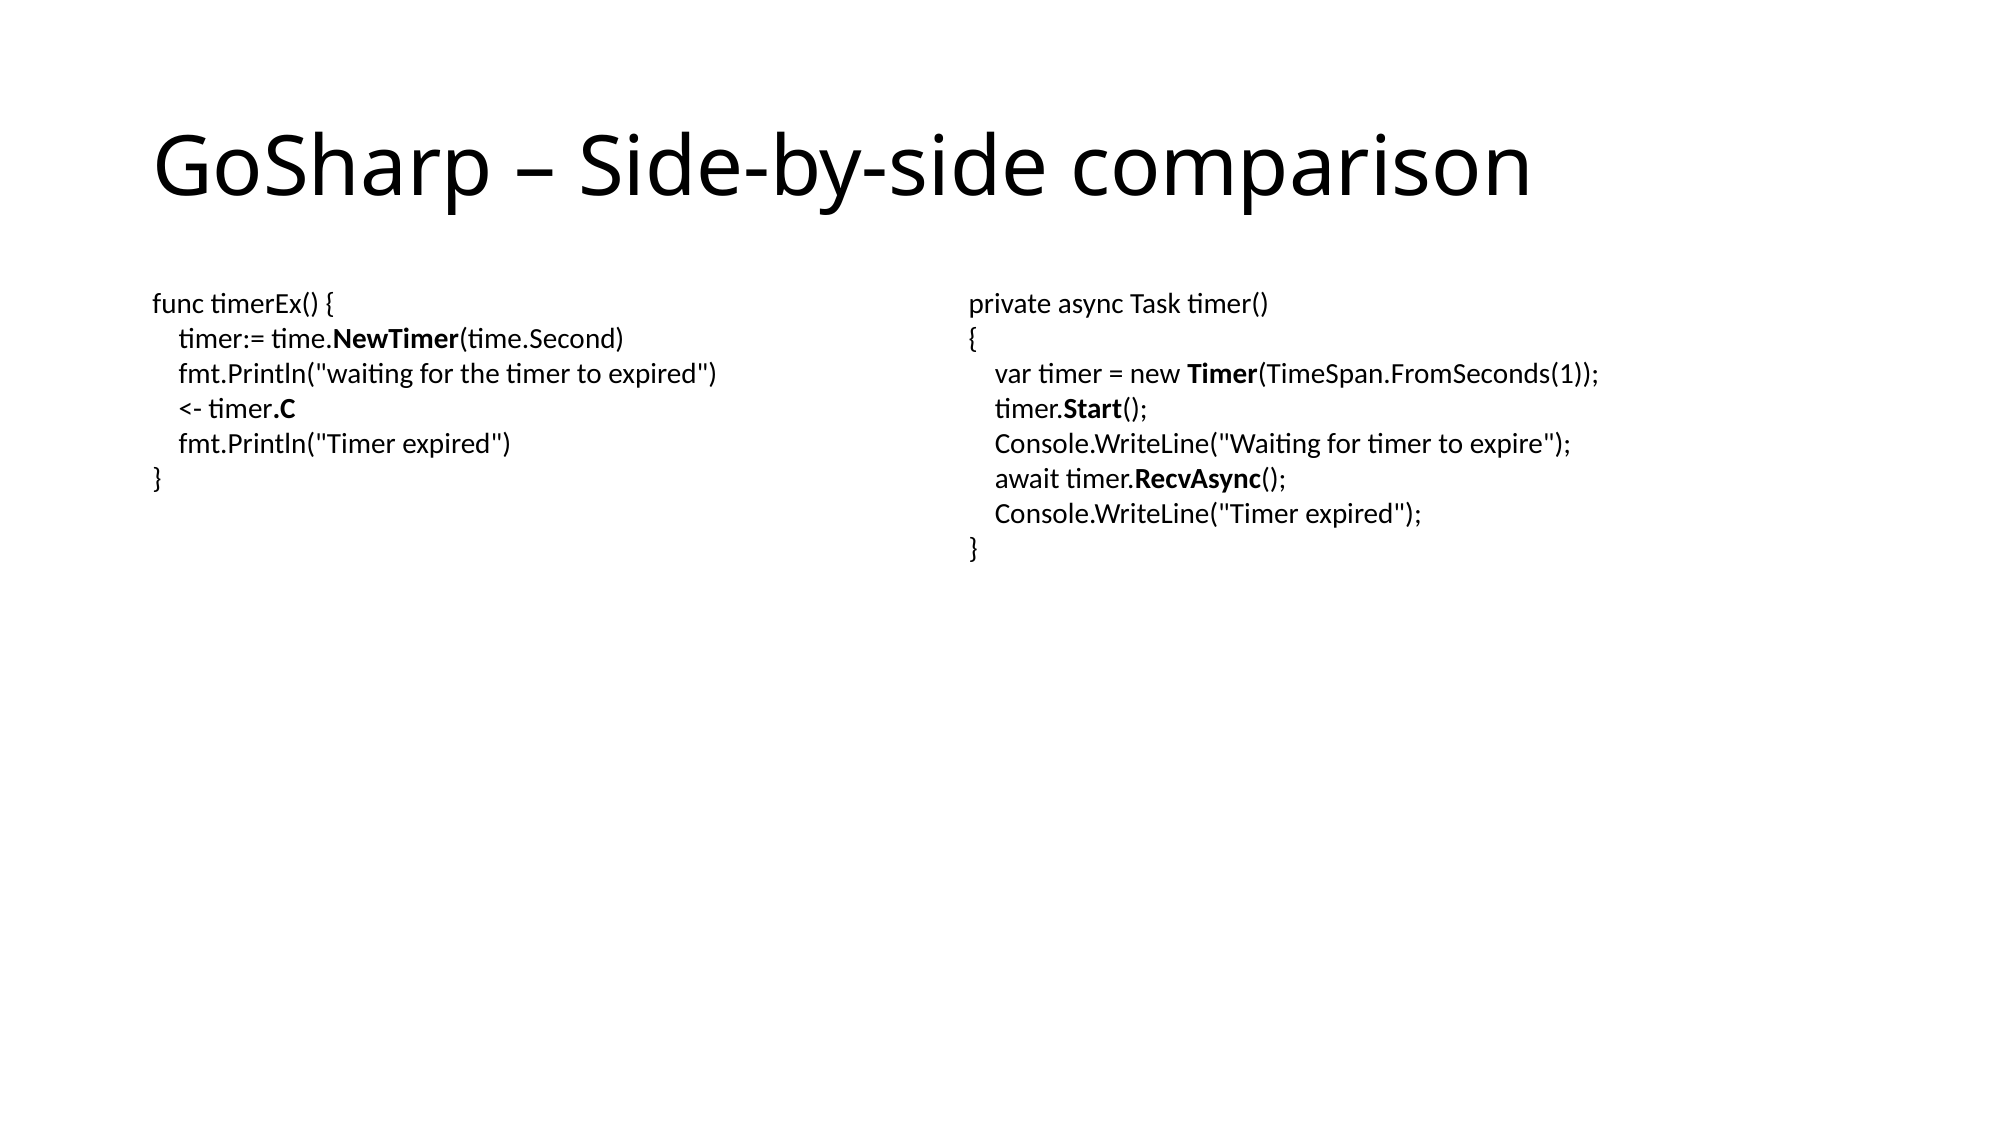

# GoSharp – Side-by-side comparison
func timerEx() {
 timer:= time.NewTimer(time.Second)
 fmt.Println("waiting for the timer to expired")
 <- timer.C
 fmt.Println("Timer expired")
}
private async Task timer()
{
 var timer = new Timer(TimeSpan.FromSeconds(1));
 timer.Start();
 Console.WriteLine("Waiting for timer to expire");
 await timer.RecvAsync();
 Console.WriteLine("Timer expired");
}